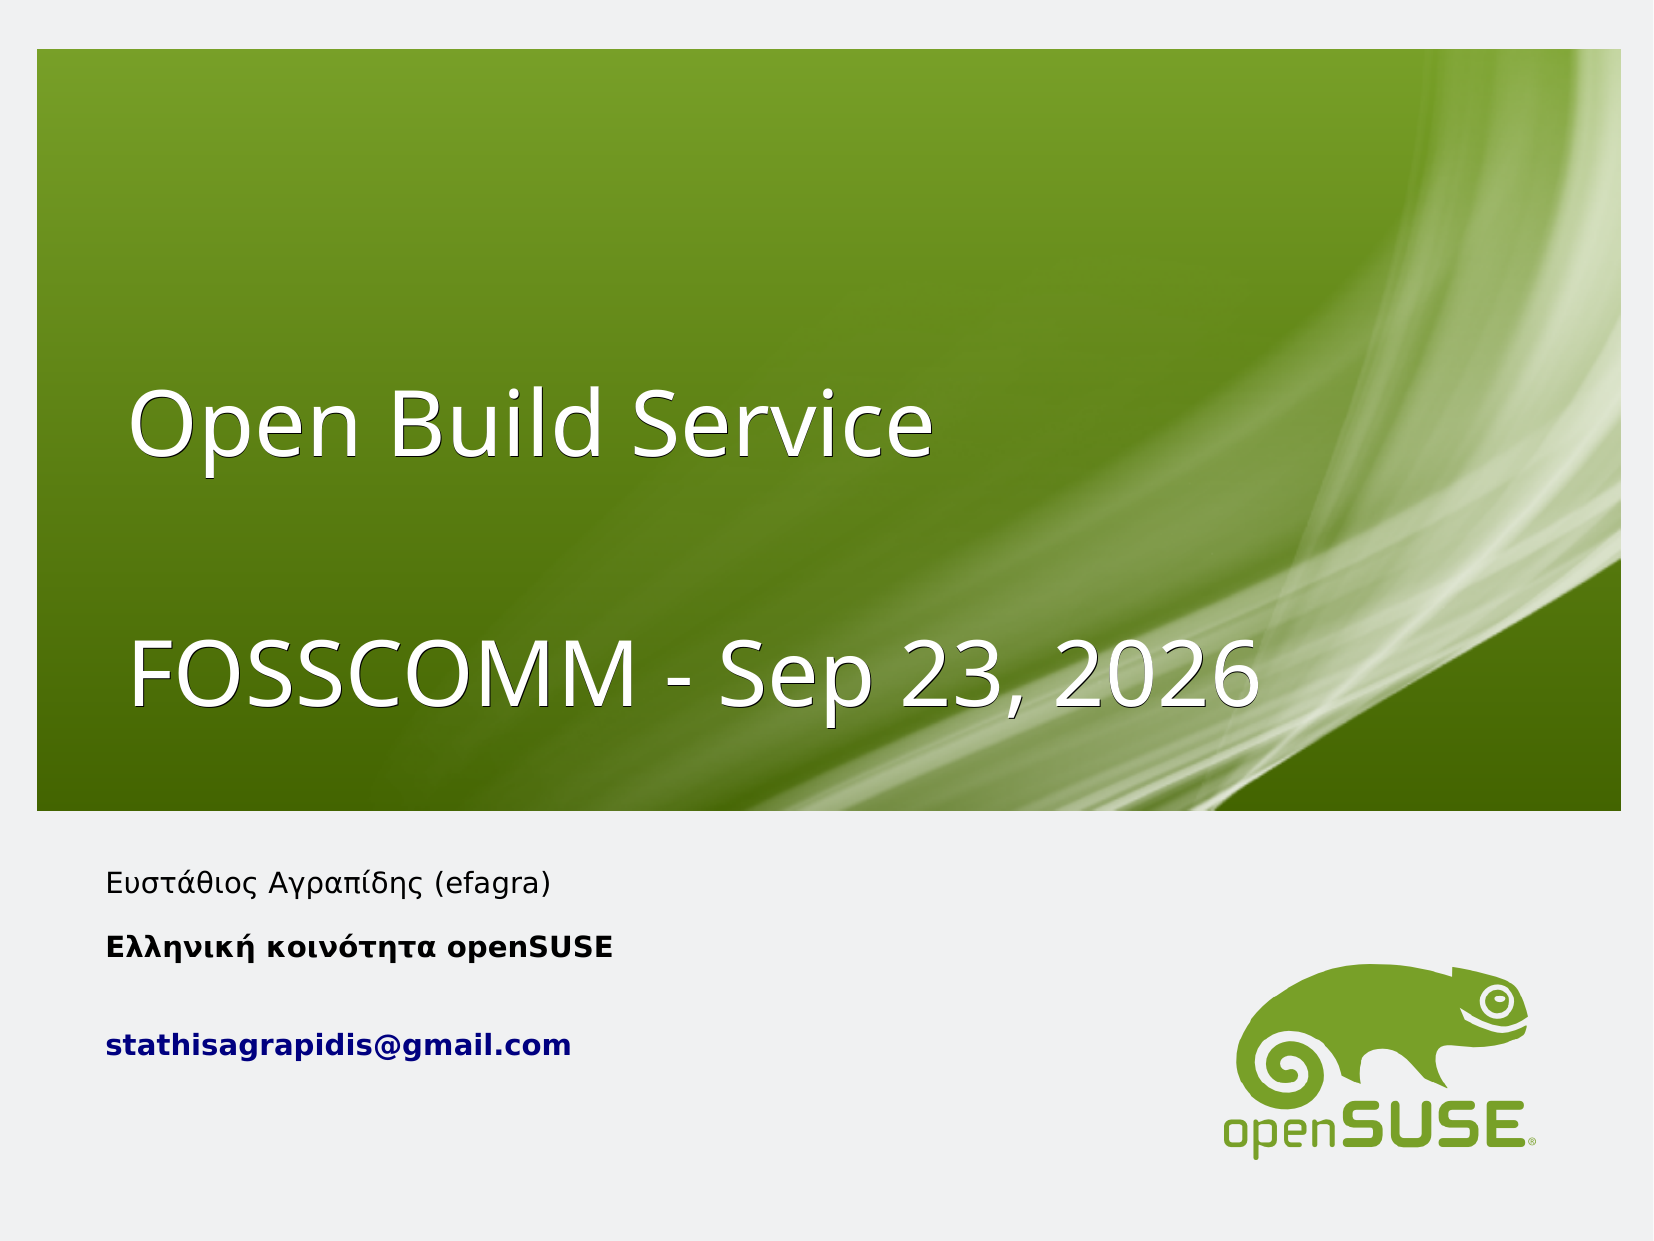

# Open Build Service FOSSCOMM -
Ευστάθιος Αγραπίδης (efagra)
Eλληνική κοινότητα openSUSE
stathisagrapidis@gmail.com
1